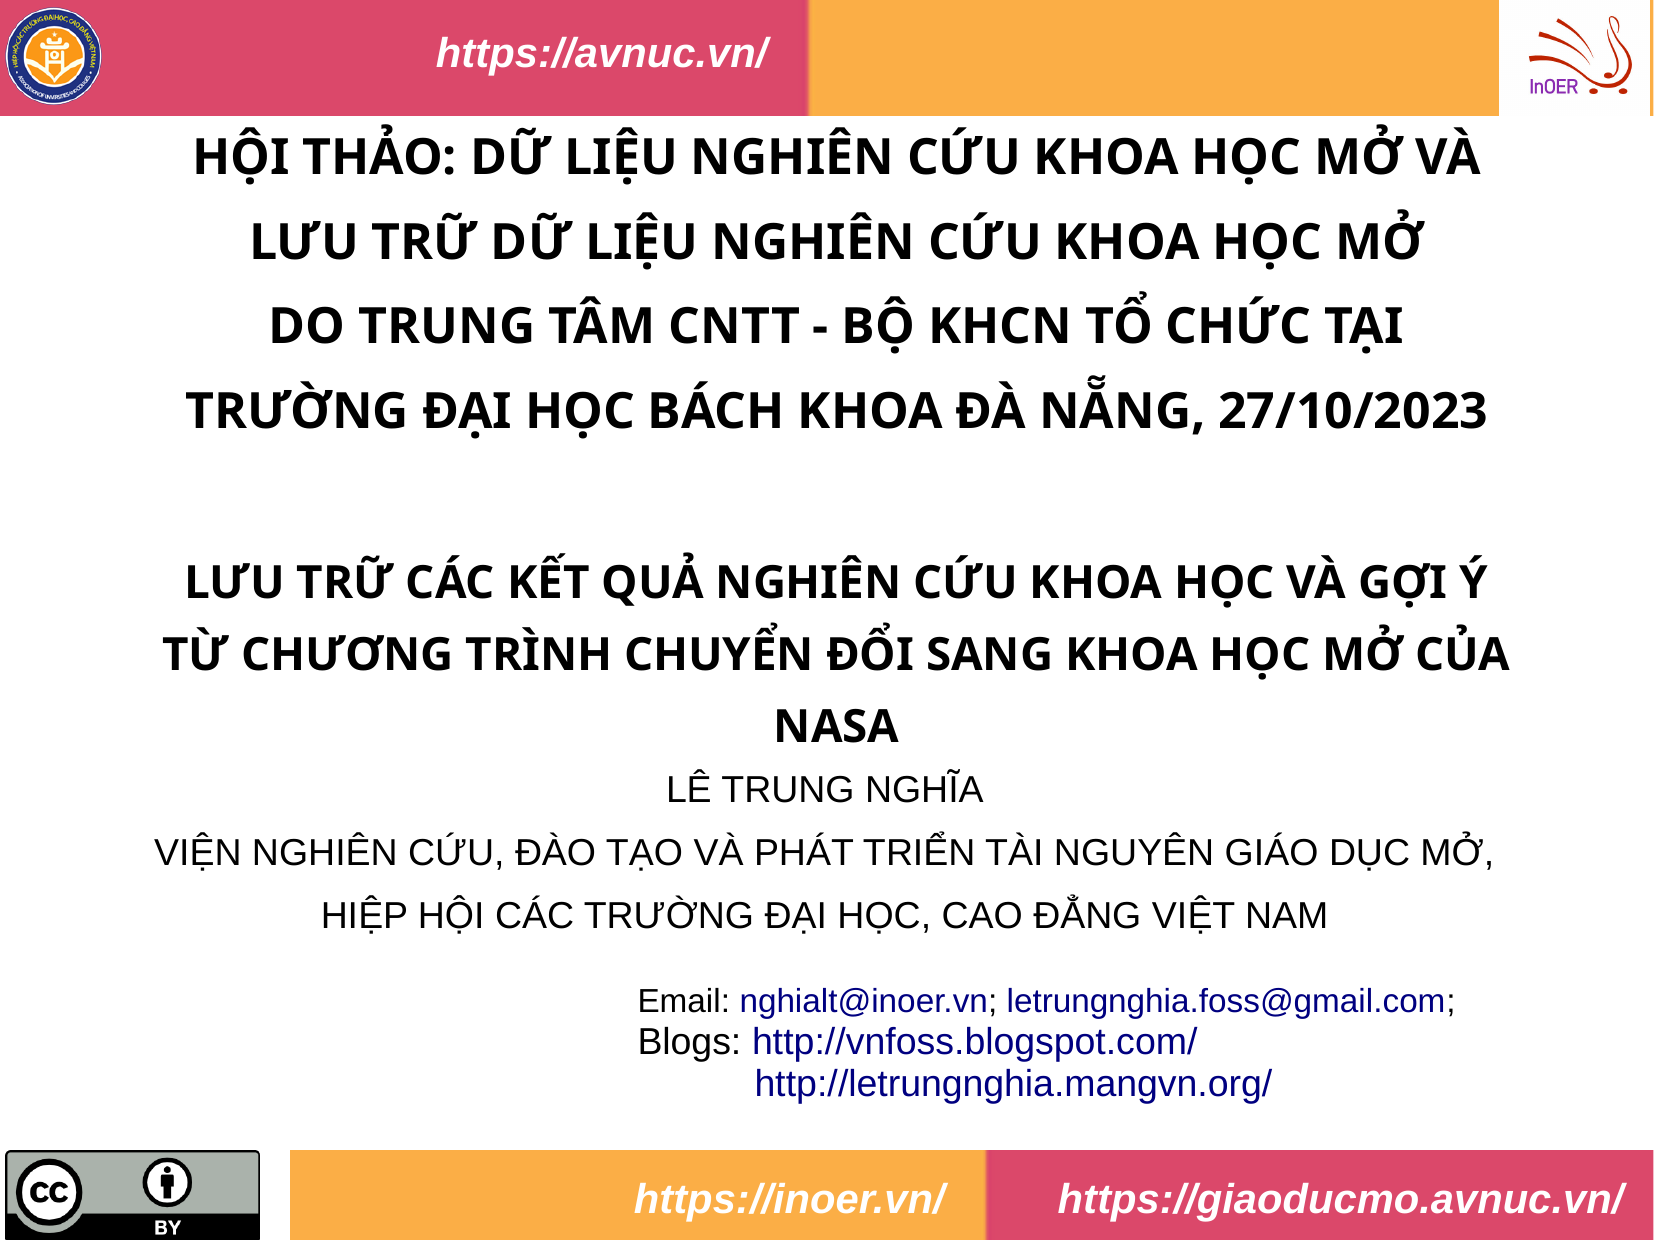

https://avnuc.vn/
HỘI THẢO: DỮ LIỆU NGHIÊN CỨU KHOA HỌC MỞ VÀ
LƯU TRỮ DỮ LIỆU NGHIÊN CỨU KHOA HỌC MỞ
DO TRUNG TÂM CNTT - BỘ KHCN TỔ CHỨC TẠI
TRƯỜNG ĐẠI HỌC BÁCH KHOA ĐÀ NẴNG, 27/10/2023
LƯU TRỮ CÁC KẾT QUẢ NGHIÊN CỨU KHOA HỌC VÀ GỢI Ý TỪ CHƯƠNG TRÌNH CHUYỂN ĐỔI SANG KHOA HỌC MỞ CỦA NASA
LÊ TRUNG NGHĨA
VIỆN NGHIÊN CỨU, ĐÀO TẠO VÀ PHÁT TRIỂN TÀI NGUYÊN GIÁO DỤC MỞ,
HIỆP HỘI CÁC TRƯỜNG ĐẠI HỌC, CAO ĐẲNG VIỆT NAM
								Email: nghialt@inoer.vn; letrungnghia.foss@gmail.com;
								Blogs: http://vnfoss.blogspot.com/
						 			 http://letrungnghia.mangvn.org/
https://inoer.vn/
https://giaoducmo.avnuc.vn/